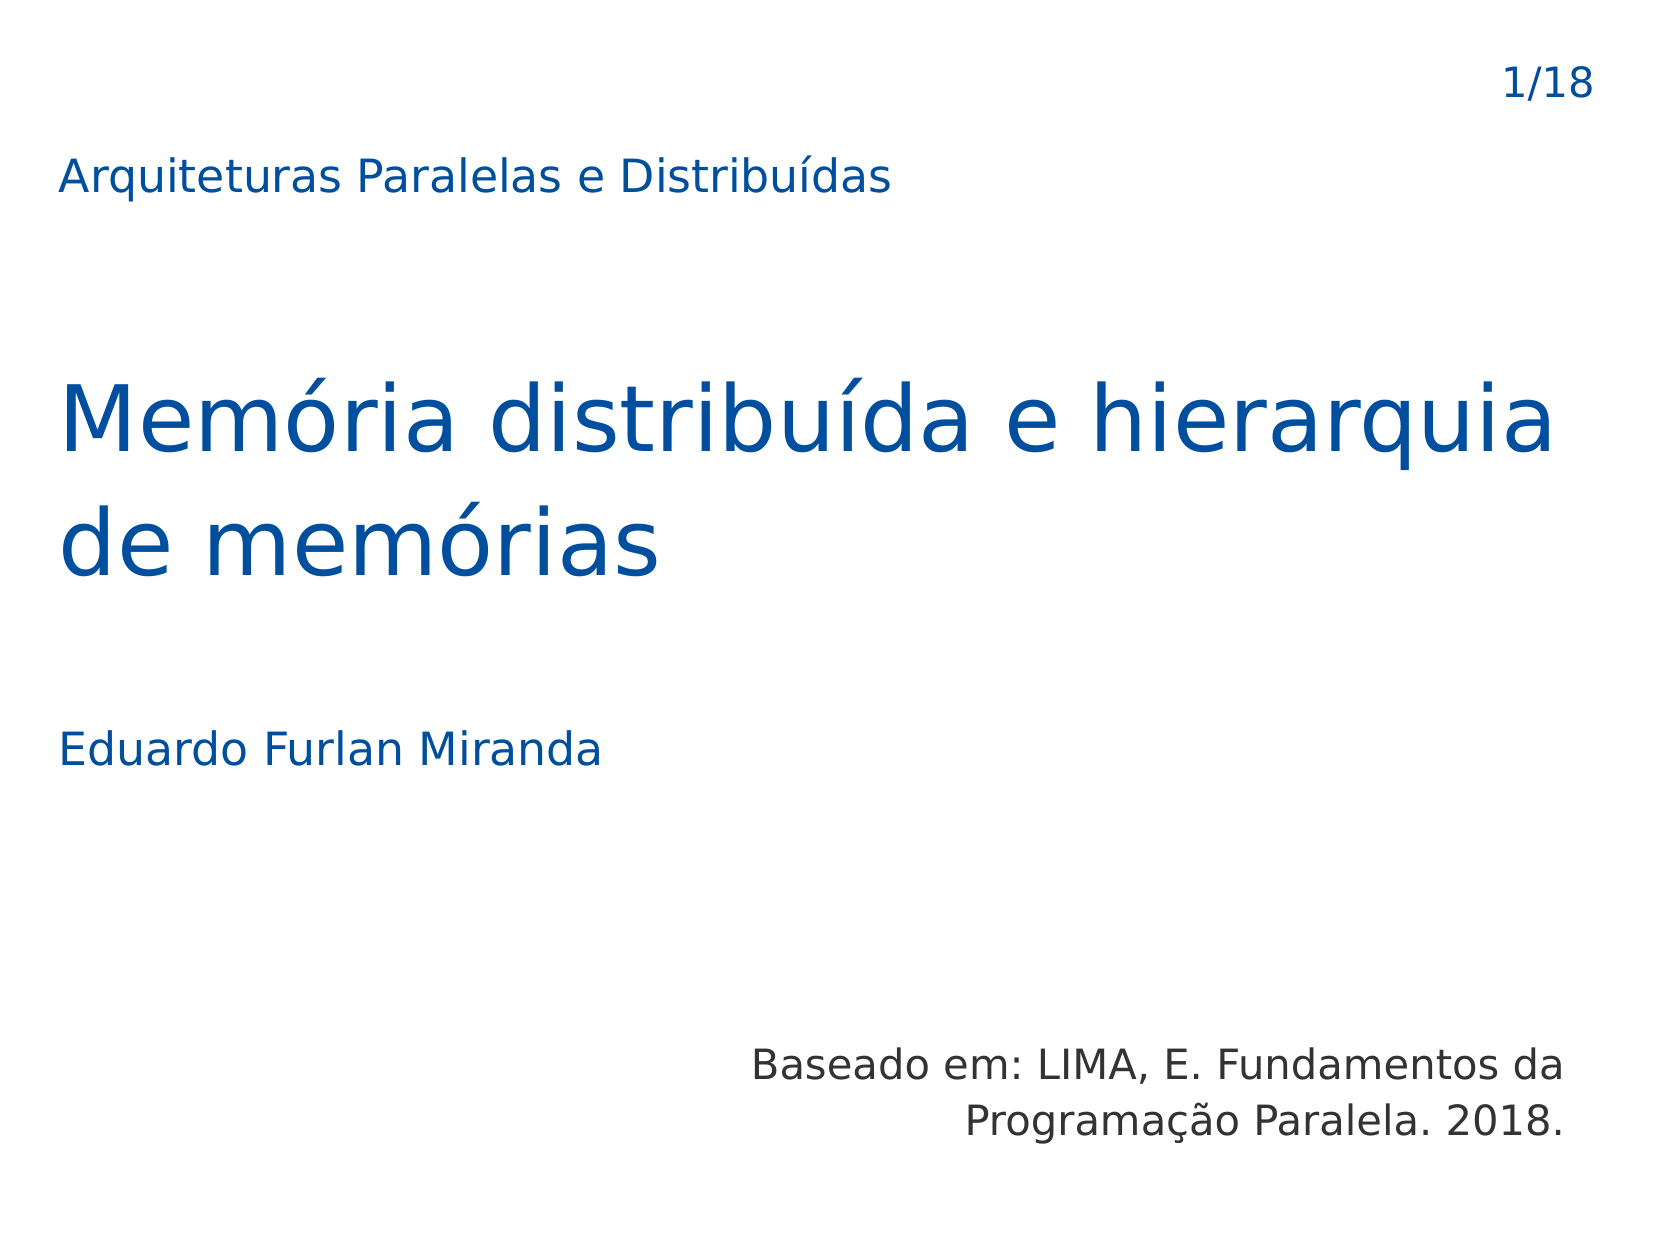

1
# Arquiteturas Paralelas e Distribuídas
Memória distribuída e hierarquia de memórias
Eduardo Furlan Miranda
Baseado em: LIMA, E. Fundamentos da Programação Paralela. 2018.